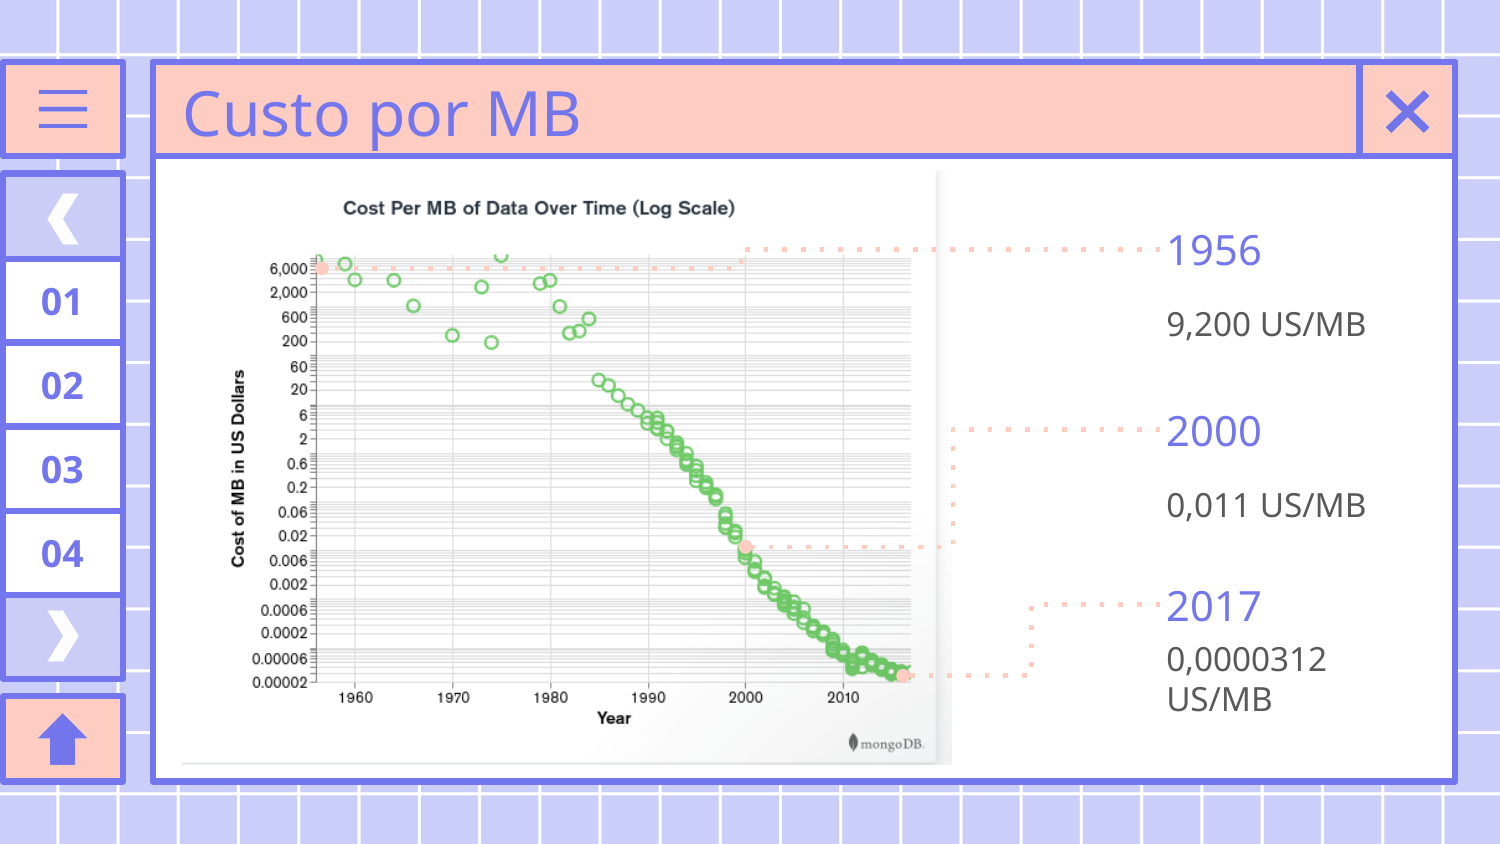

# Custo por MB
1956
01
9,200 US/MB
02
2000
03
0,011 US/MB
04
2017
0,0000312 US/MB